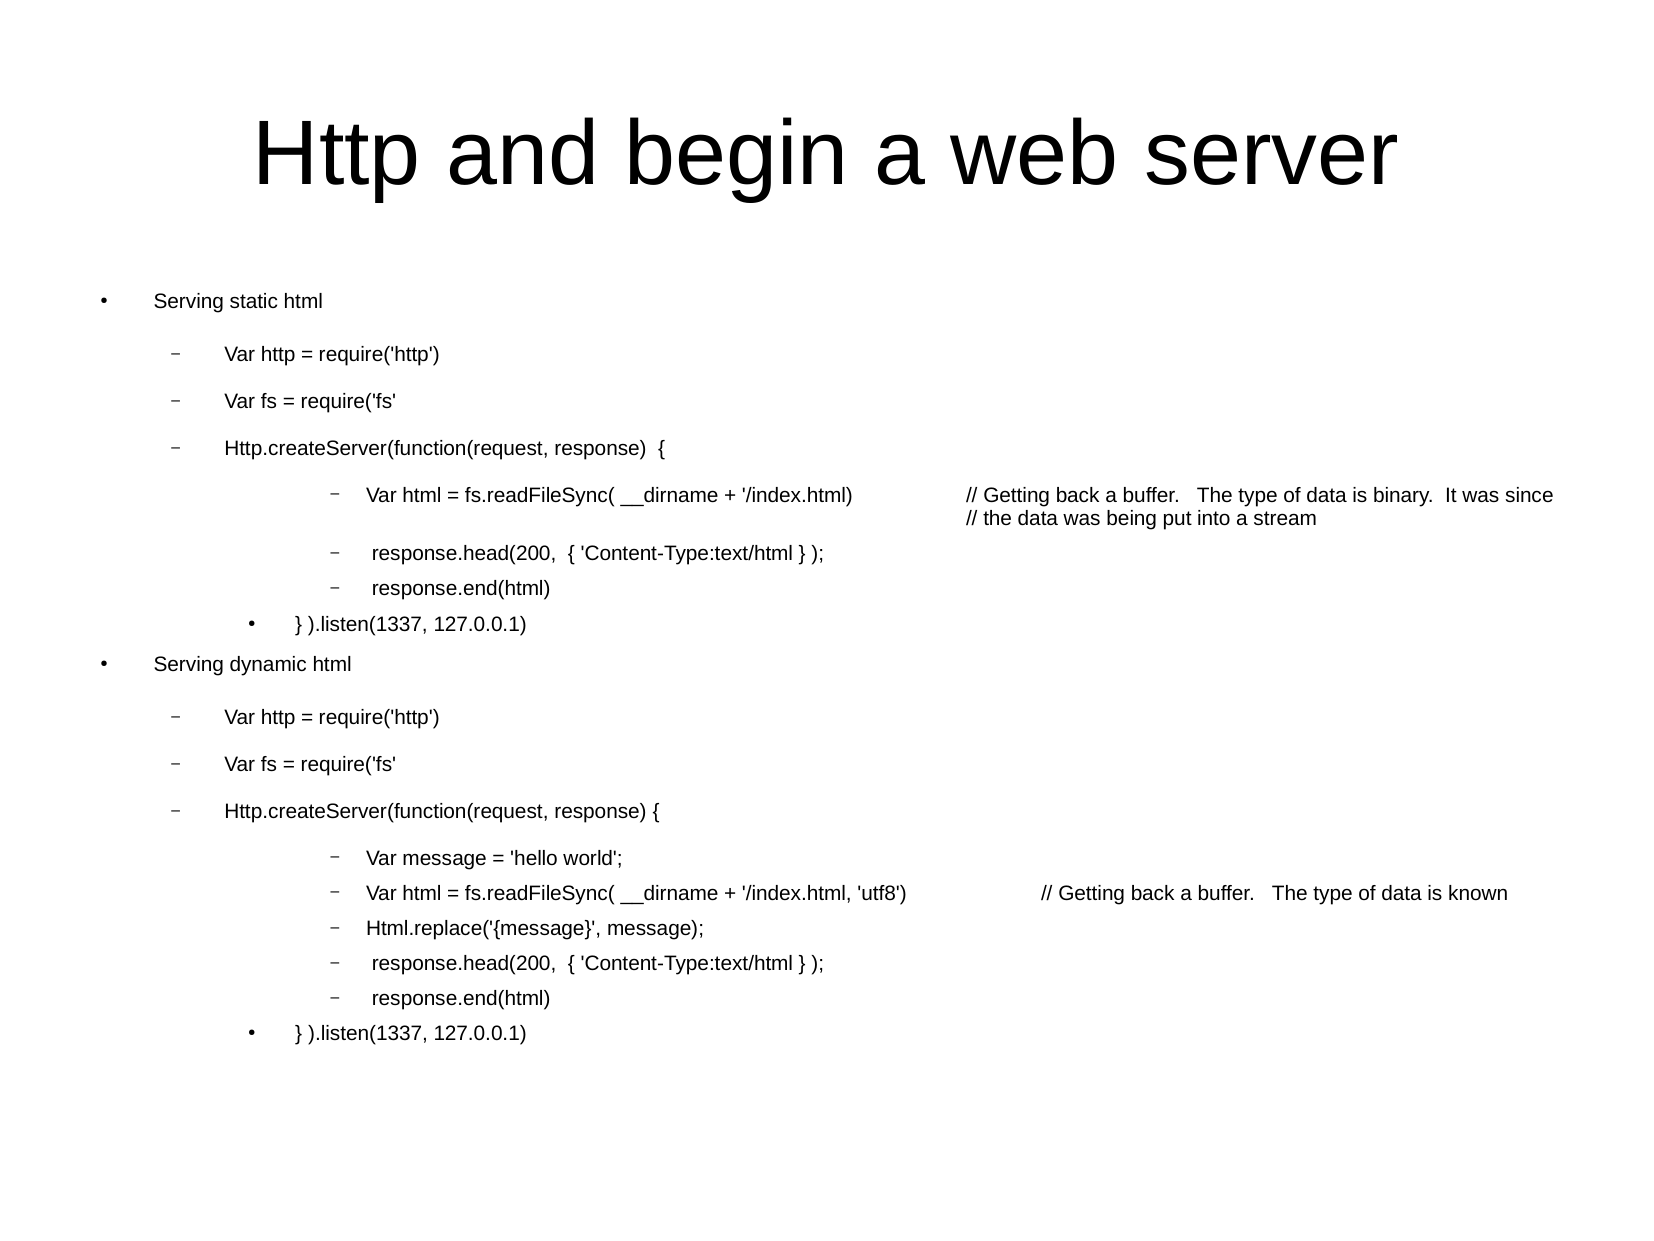

# Http and begin a web server
Serving static html
Var http = require('http')
Var fs = require('fs'
Http.createServer(function(request, response) {
Var html = fs.readFileSync( __dirname + '/index.html)		// Getting back a buffer. The type of data is binary. It was since 									// the data was being put into a stream
 response.head(200, { 'Content-Type:text/html } );
 response.end(html)
} ).listen(1337, 127.0.0.1)
Serving dynamic html
Var http = require('http')
Var fs = require('fs'
Http.createServer(function(request, response) {
Var message = 'hello world';
Var html = fs.readFileSync( __dirname + '/index.html, 'utf8')		// Getting back a buffer. The type of data is known
Html.replace('{message}', message);
 response.head(200, { 'Content-Type:text/html } );
 response.end(html)
} ).listen(1337, 127.0.0.1)